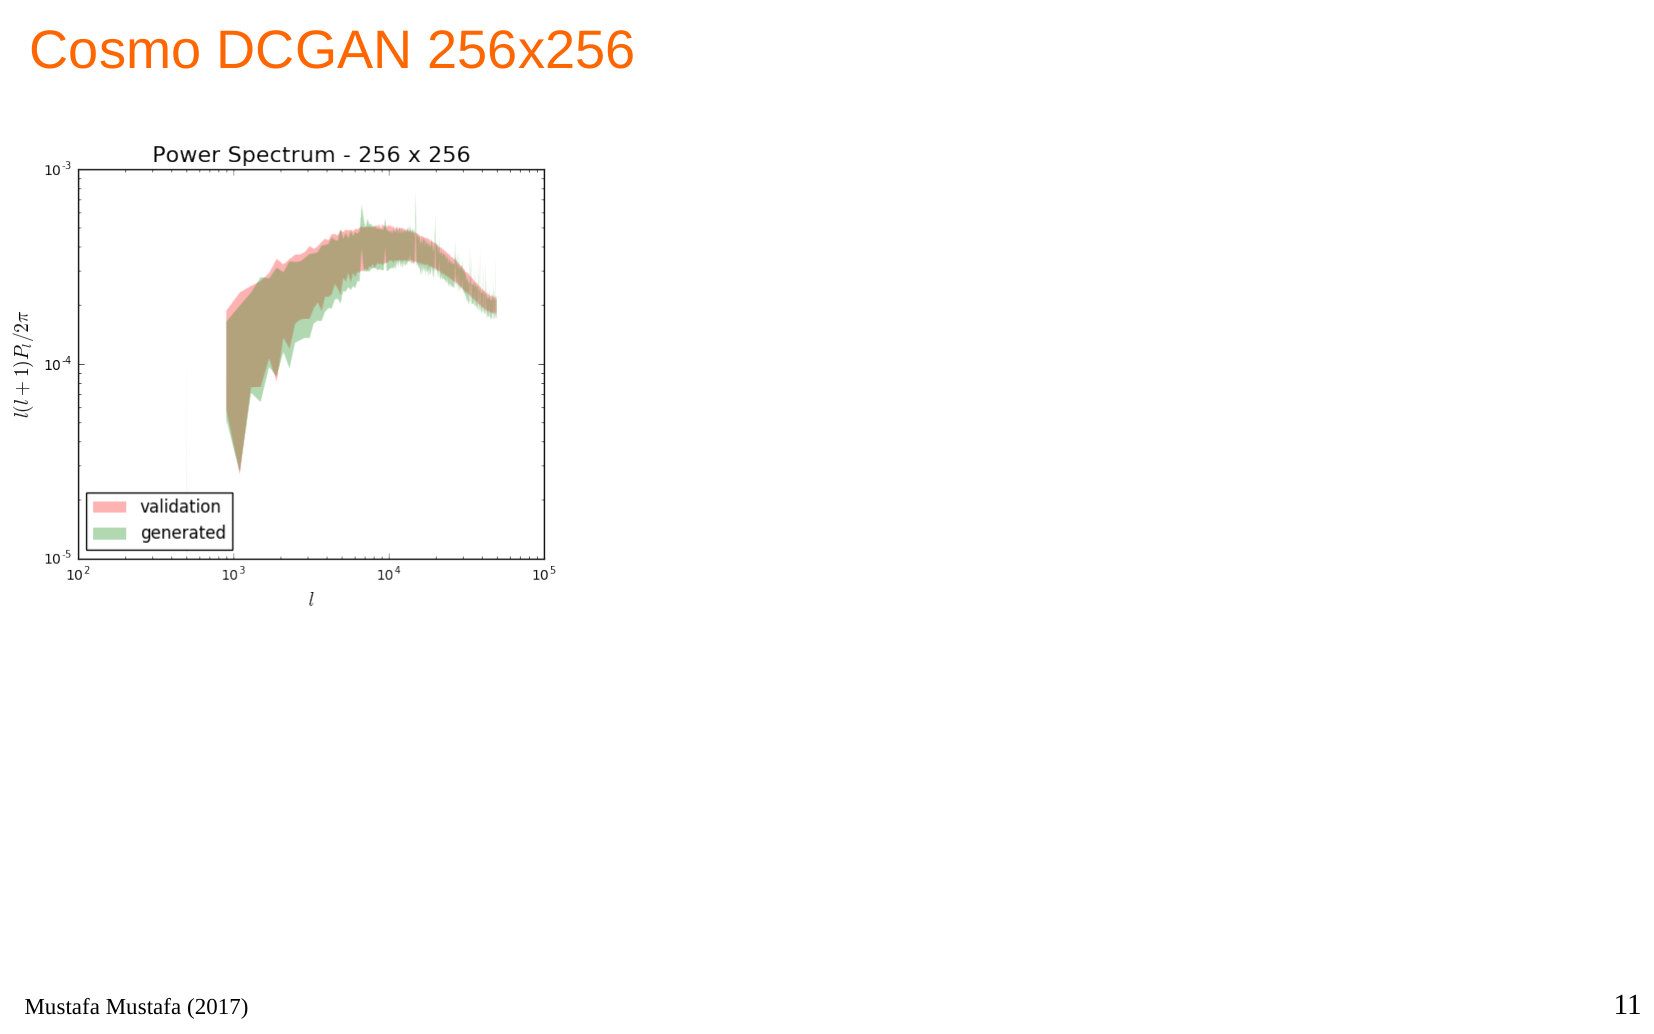

# Cosmo DCGAN 256x256
11
Mustafa Mustafa (2017)